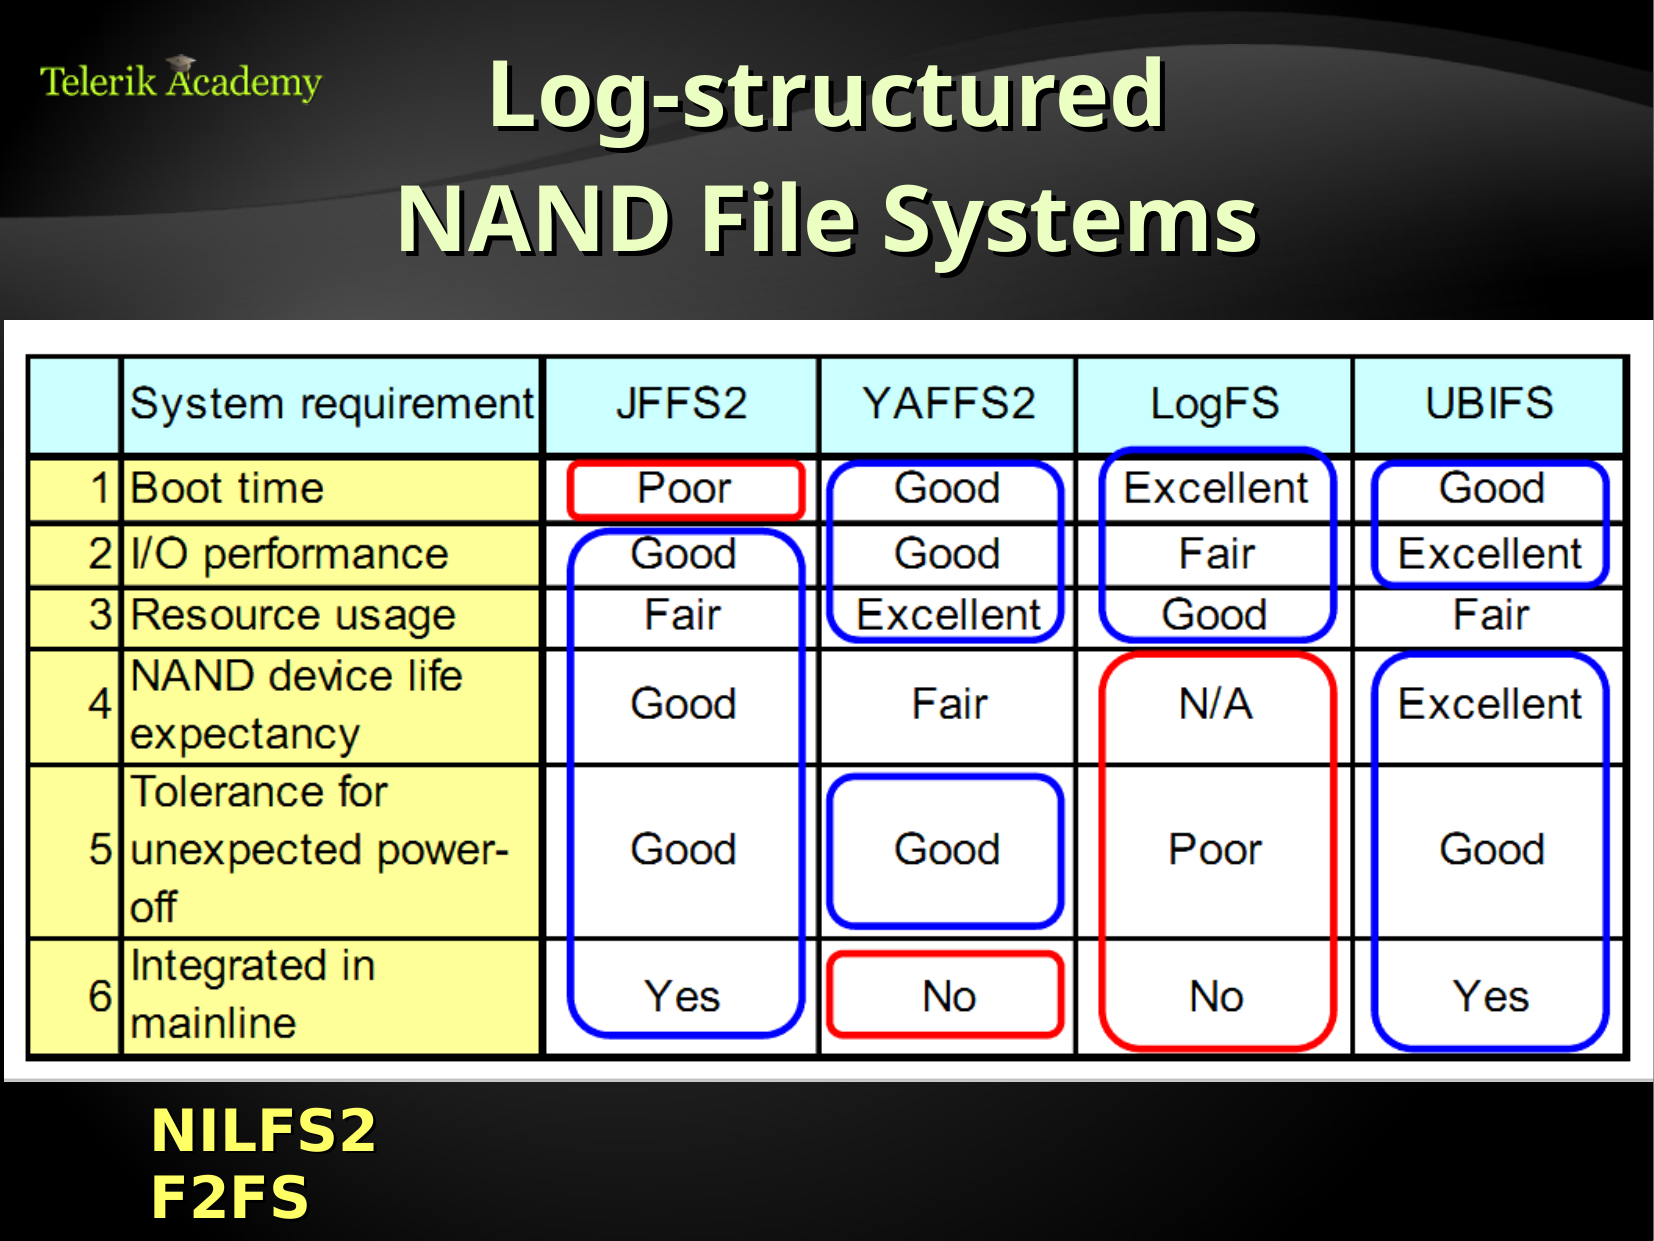

# Log-structured NAND File Systems
NILFS2
F2FS